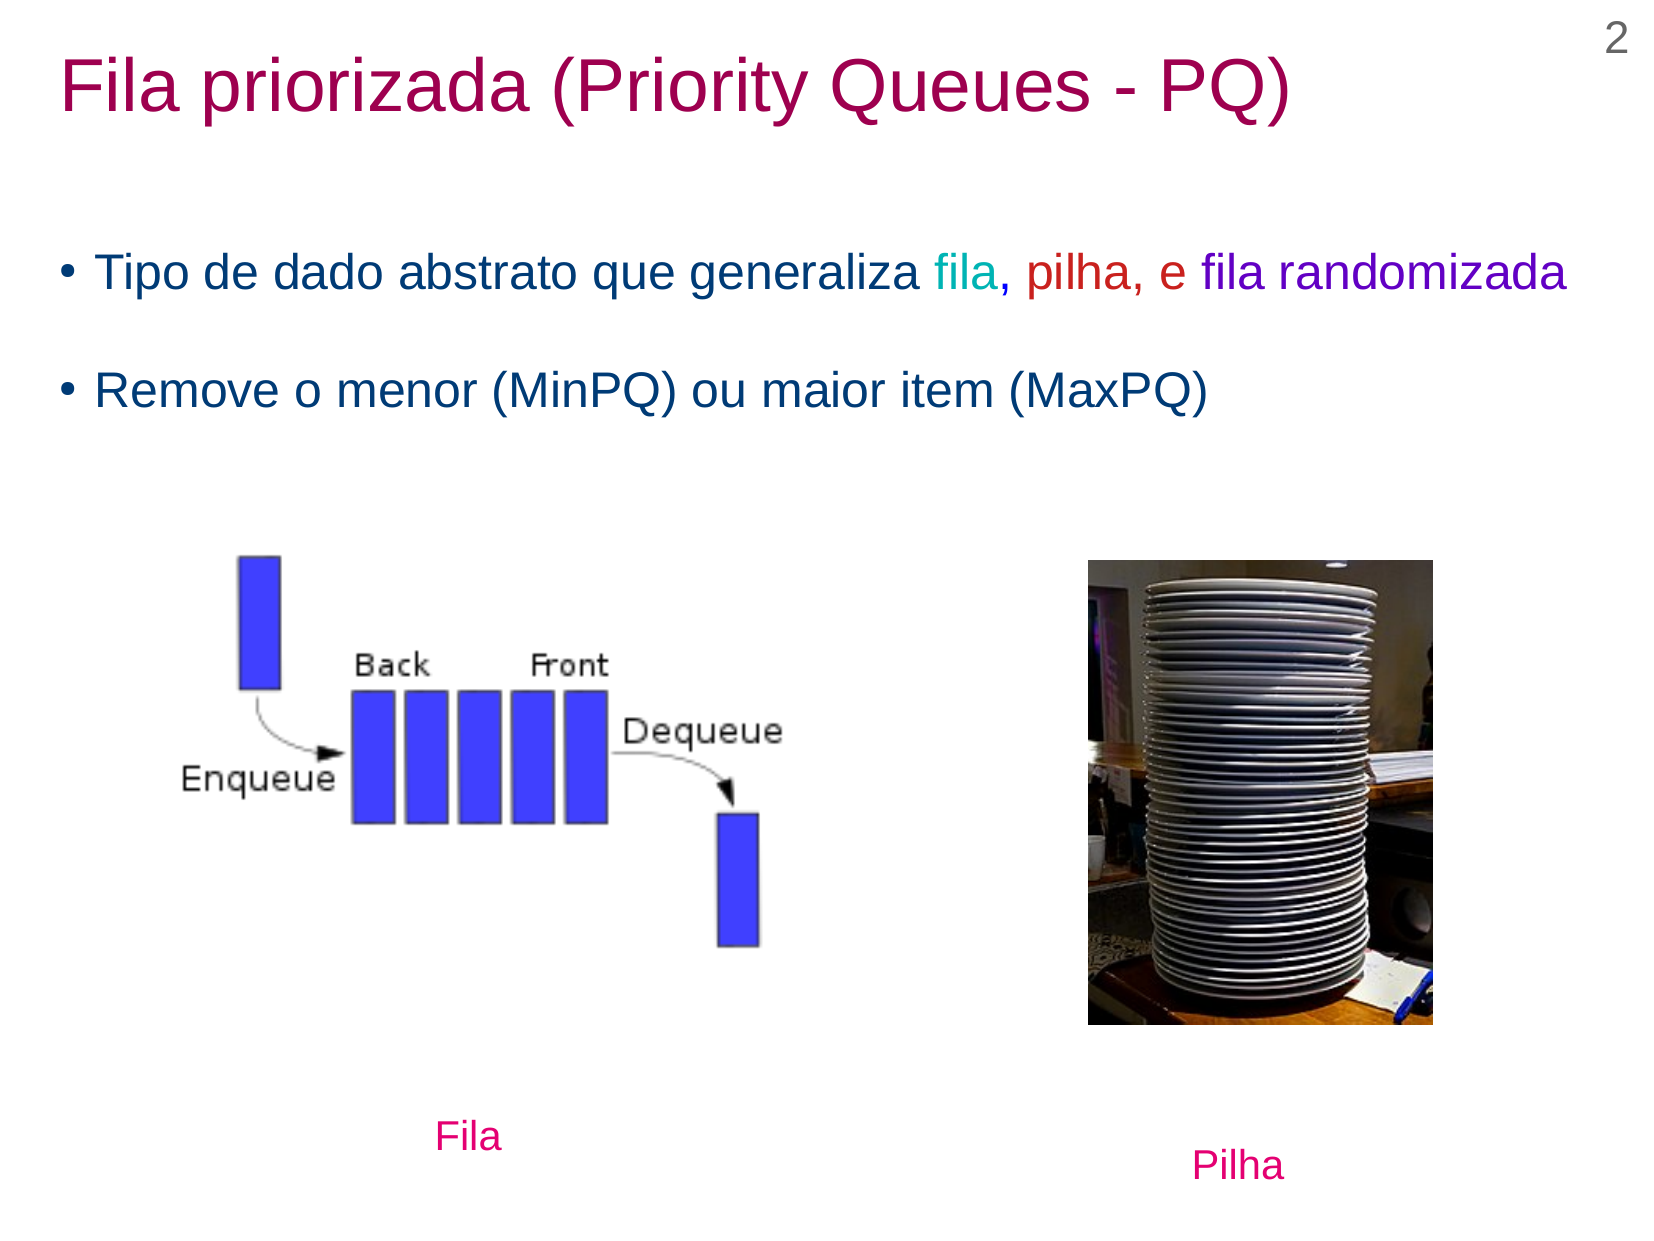

2
# Fila priorizada (Priority Queues - PQ)
Tipo de dado abstrato que generaliza fila, pilha, e fila randomizada
Remove o menor (MinPQ) ou maior item (MaxPQ)
Fila
Pilha